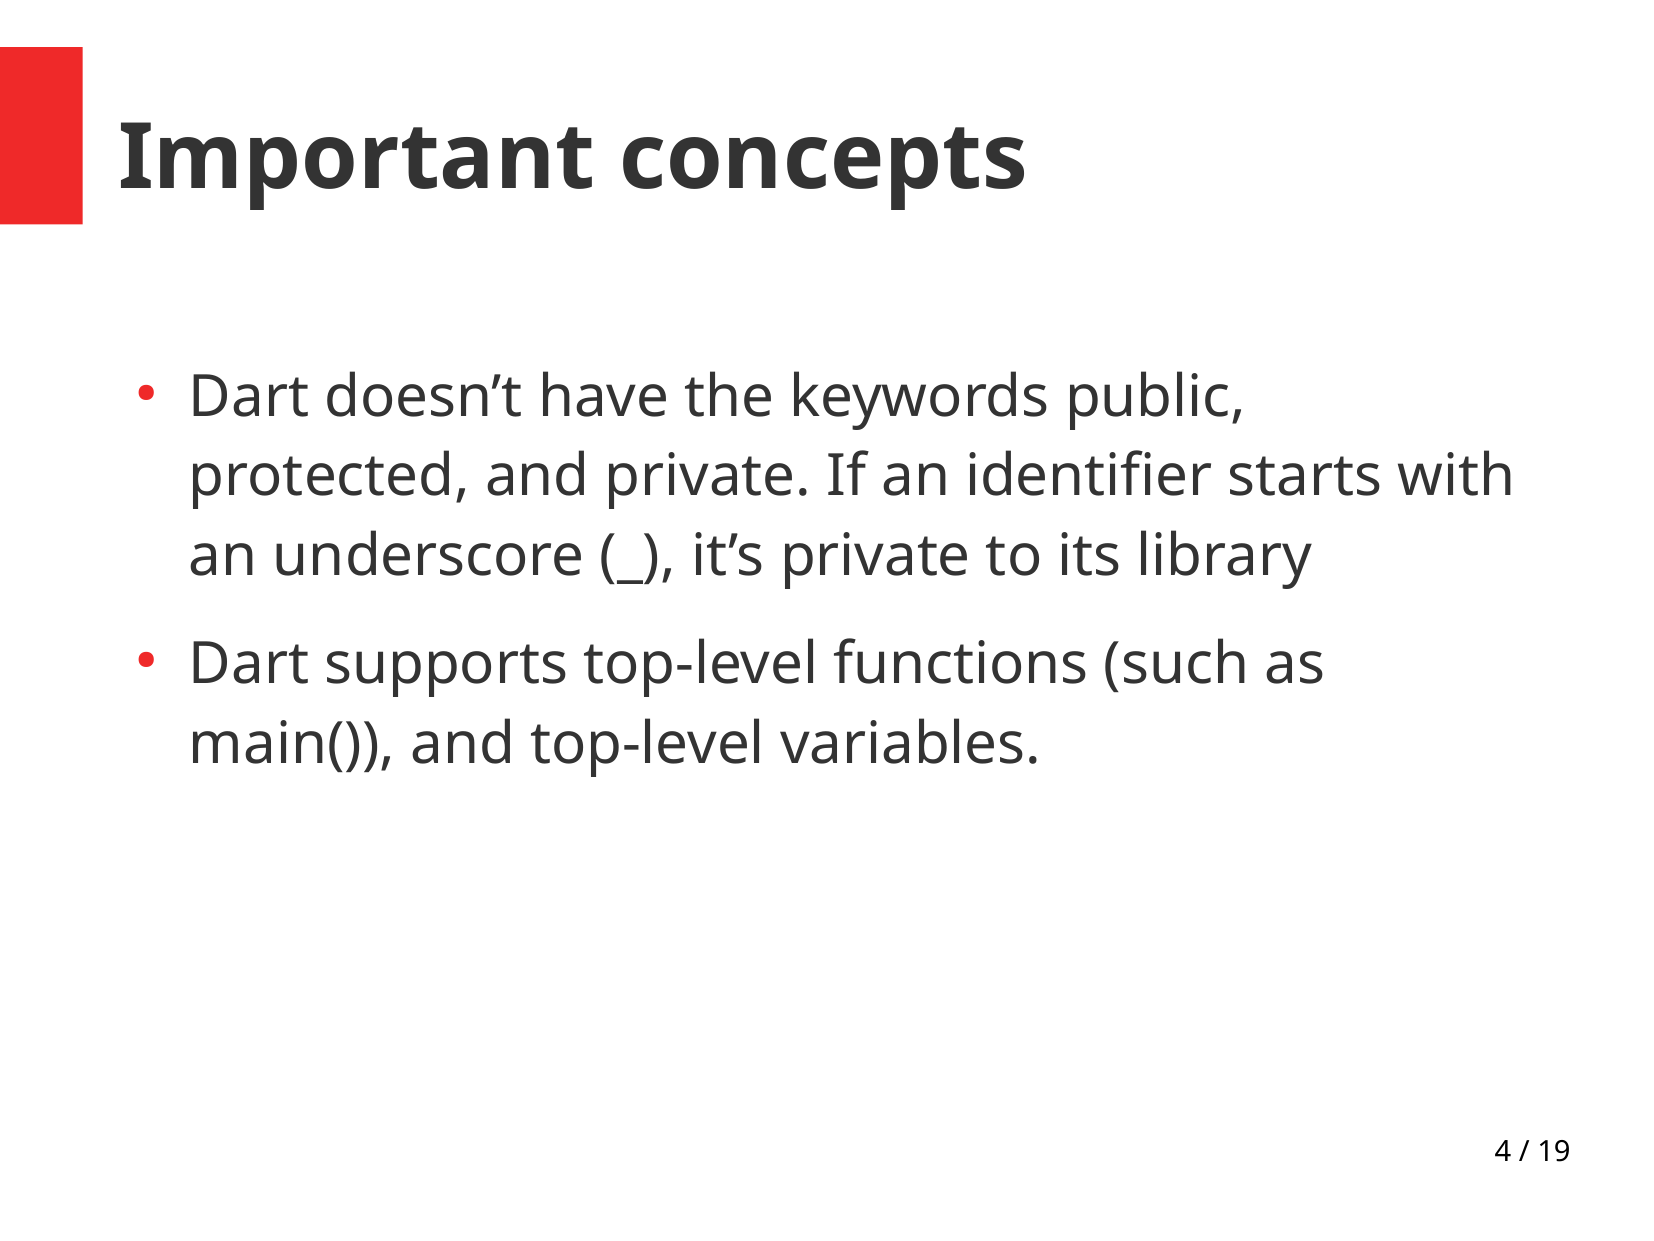

# Important concepts
Dart doesn’t have the keywords public, protected, and private. If an identifier starts with an underscore (_), it’s private to its library
Dart supports top-level functions (such as main()), and top-level variables.
4